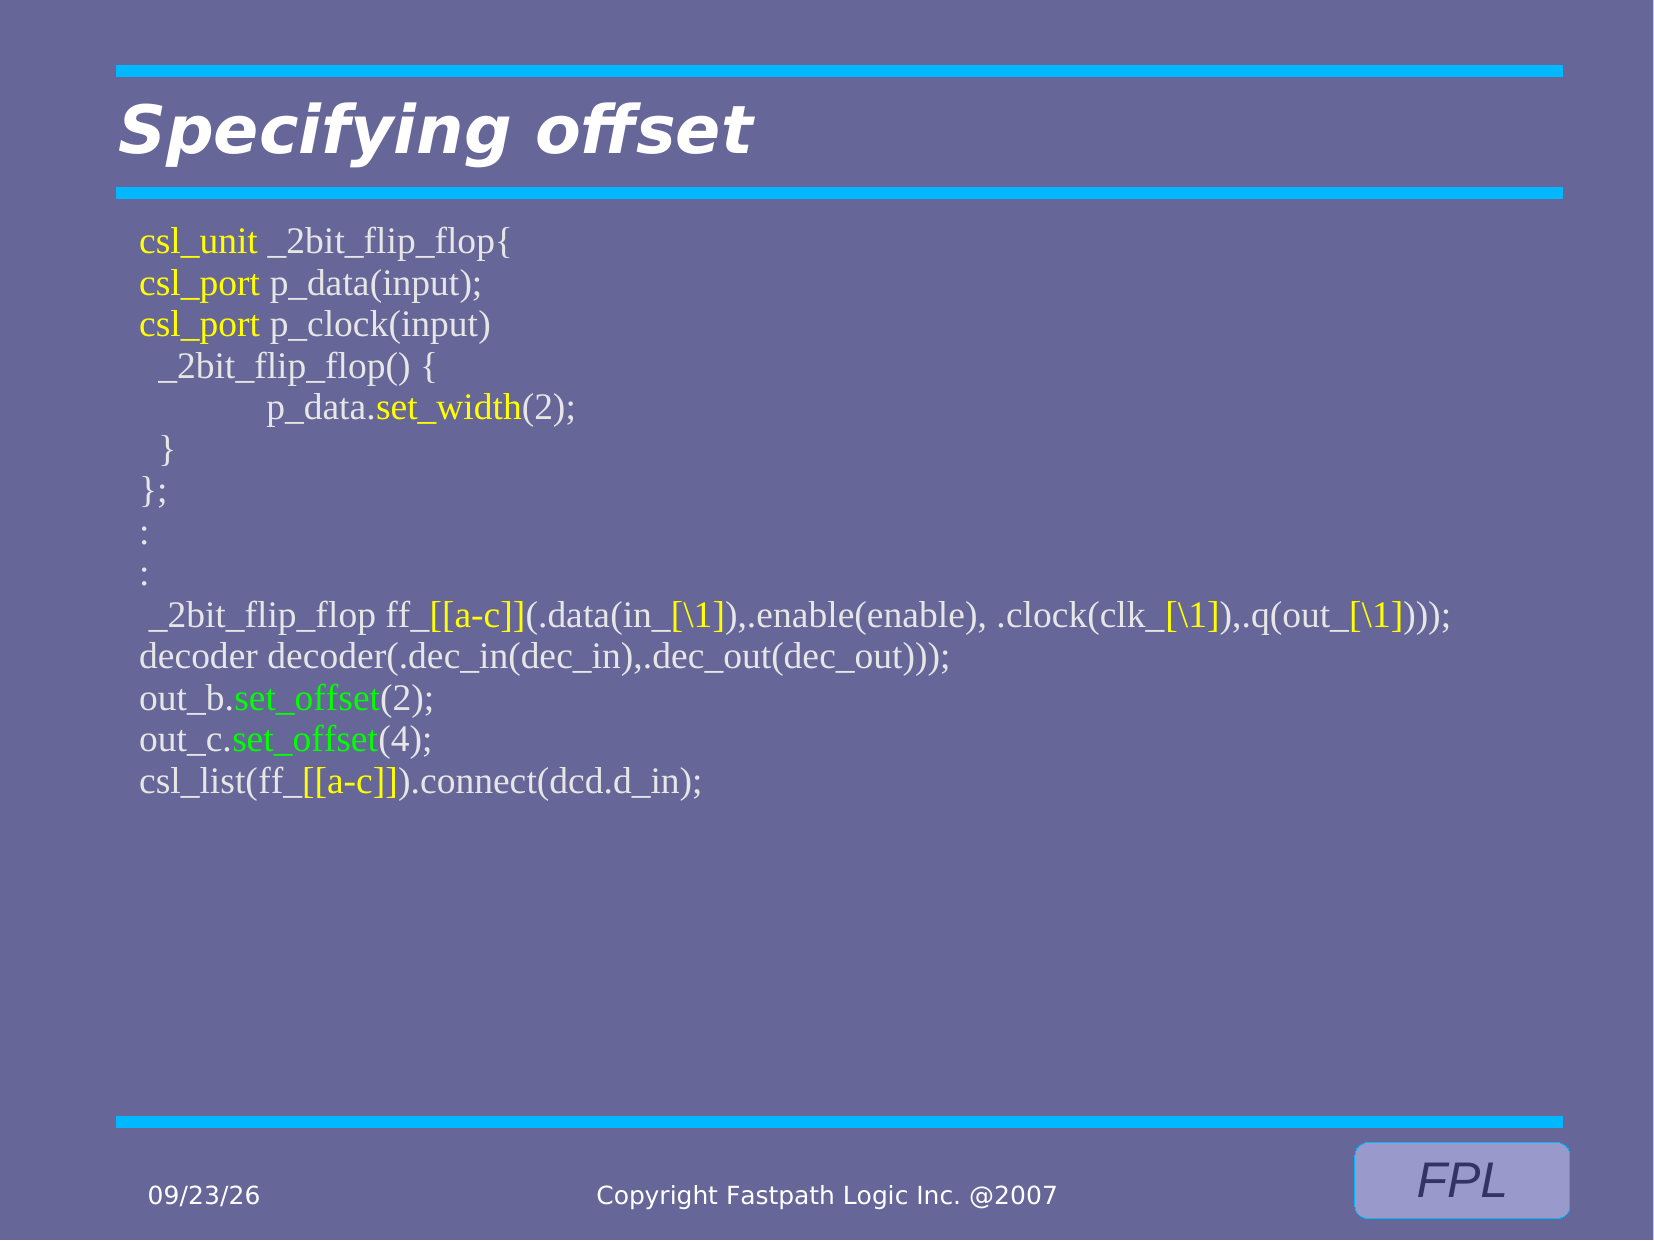

# Specifying offset
csl_unit _2bit_flip_flop{
csl_port p_data(input);
csl_port p_clock(input)
 _2bit_flip_flop() {
 	p_data.set_width(2);
 }
};
:
:
 _2bit_flip_flop ff_[[a-c]](.data(in_[\1]),.enable(enable), .clock(clk_[\1]),.q(out_[\1])));
decoder decoder(.dec_in(dec_in),.dec_out(dec_out)));
out_b.set_offset(2);
out_c.set_offset(4);
csl_list(ff_[[a-c]]).connect(dcd.d_in);
Copyright Fastpath Logic Inc. @2007